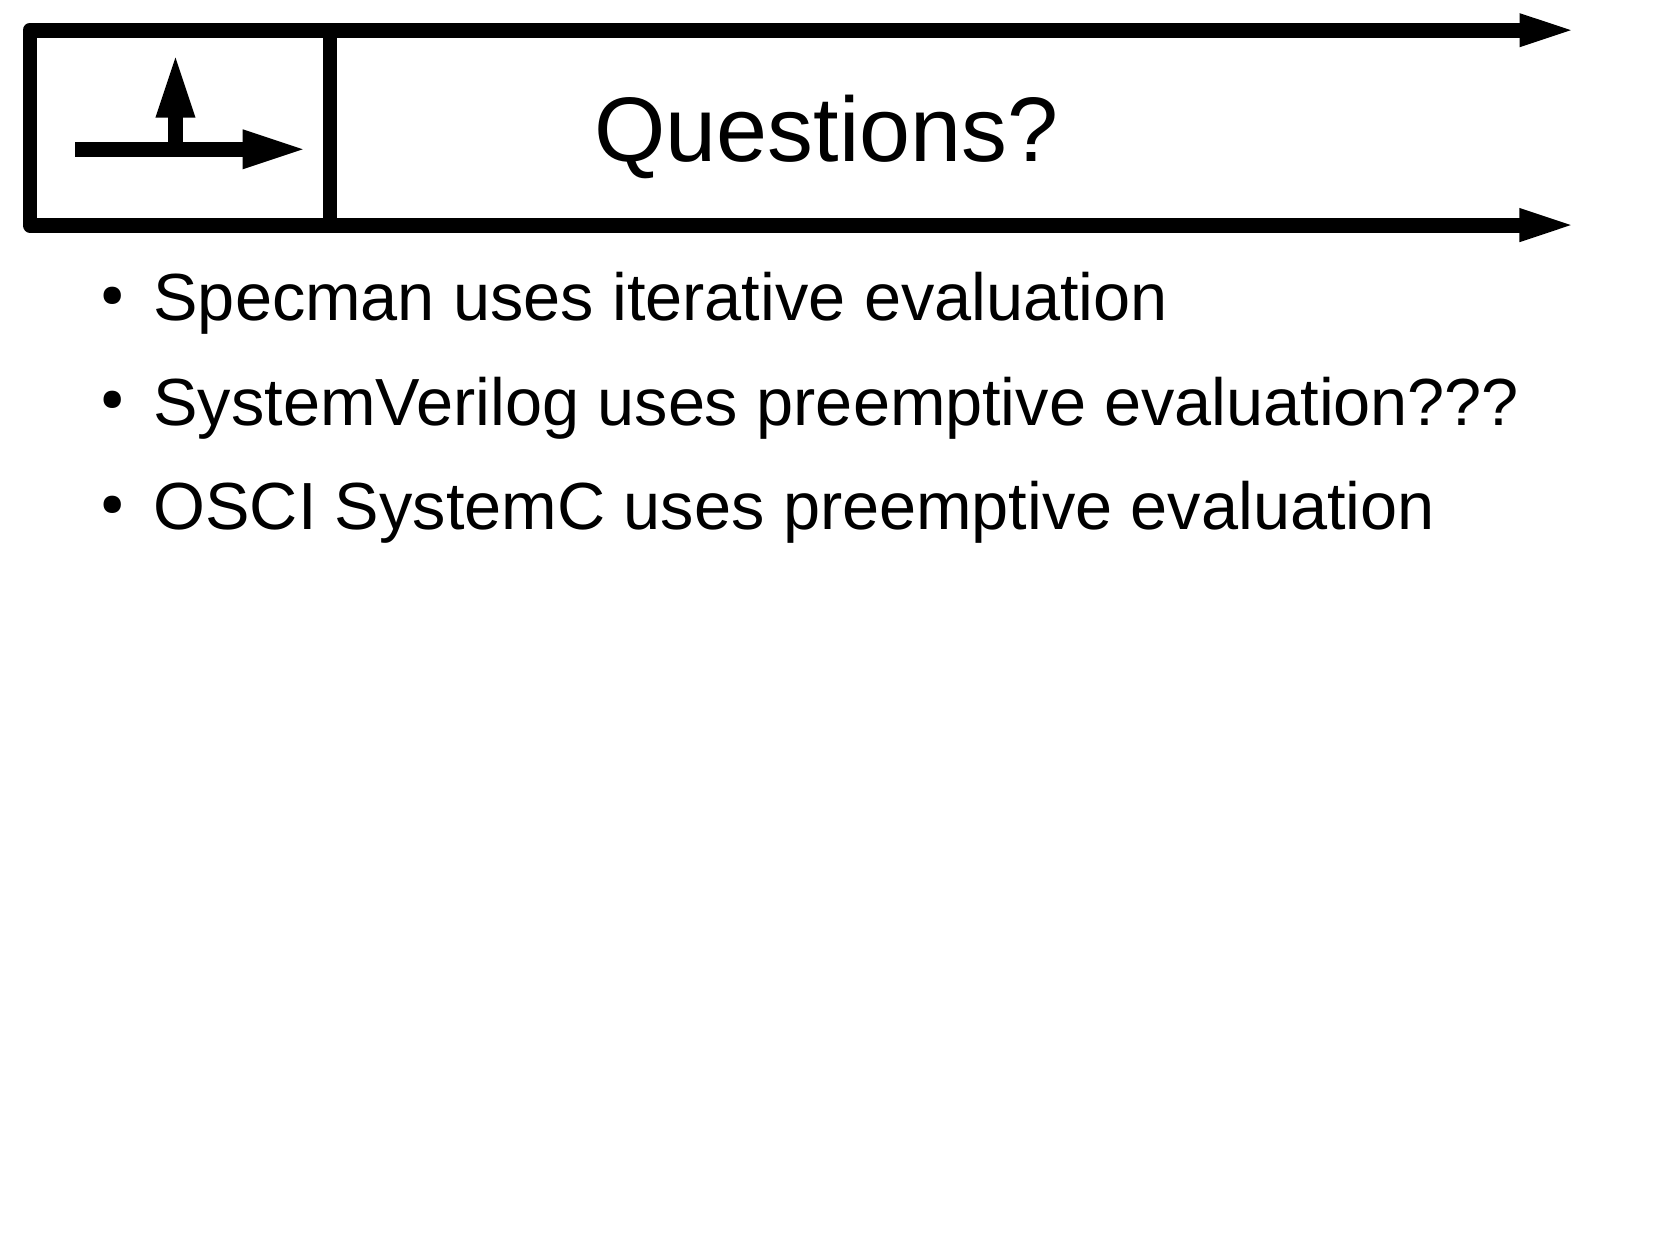

# Questions?
Specman uses iterative evaluation
SystemVerilog uses preemptive evaluation???
OSCI SystemC uses preemptive evaluation